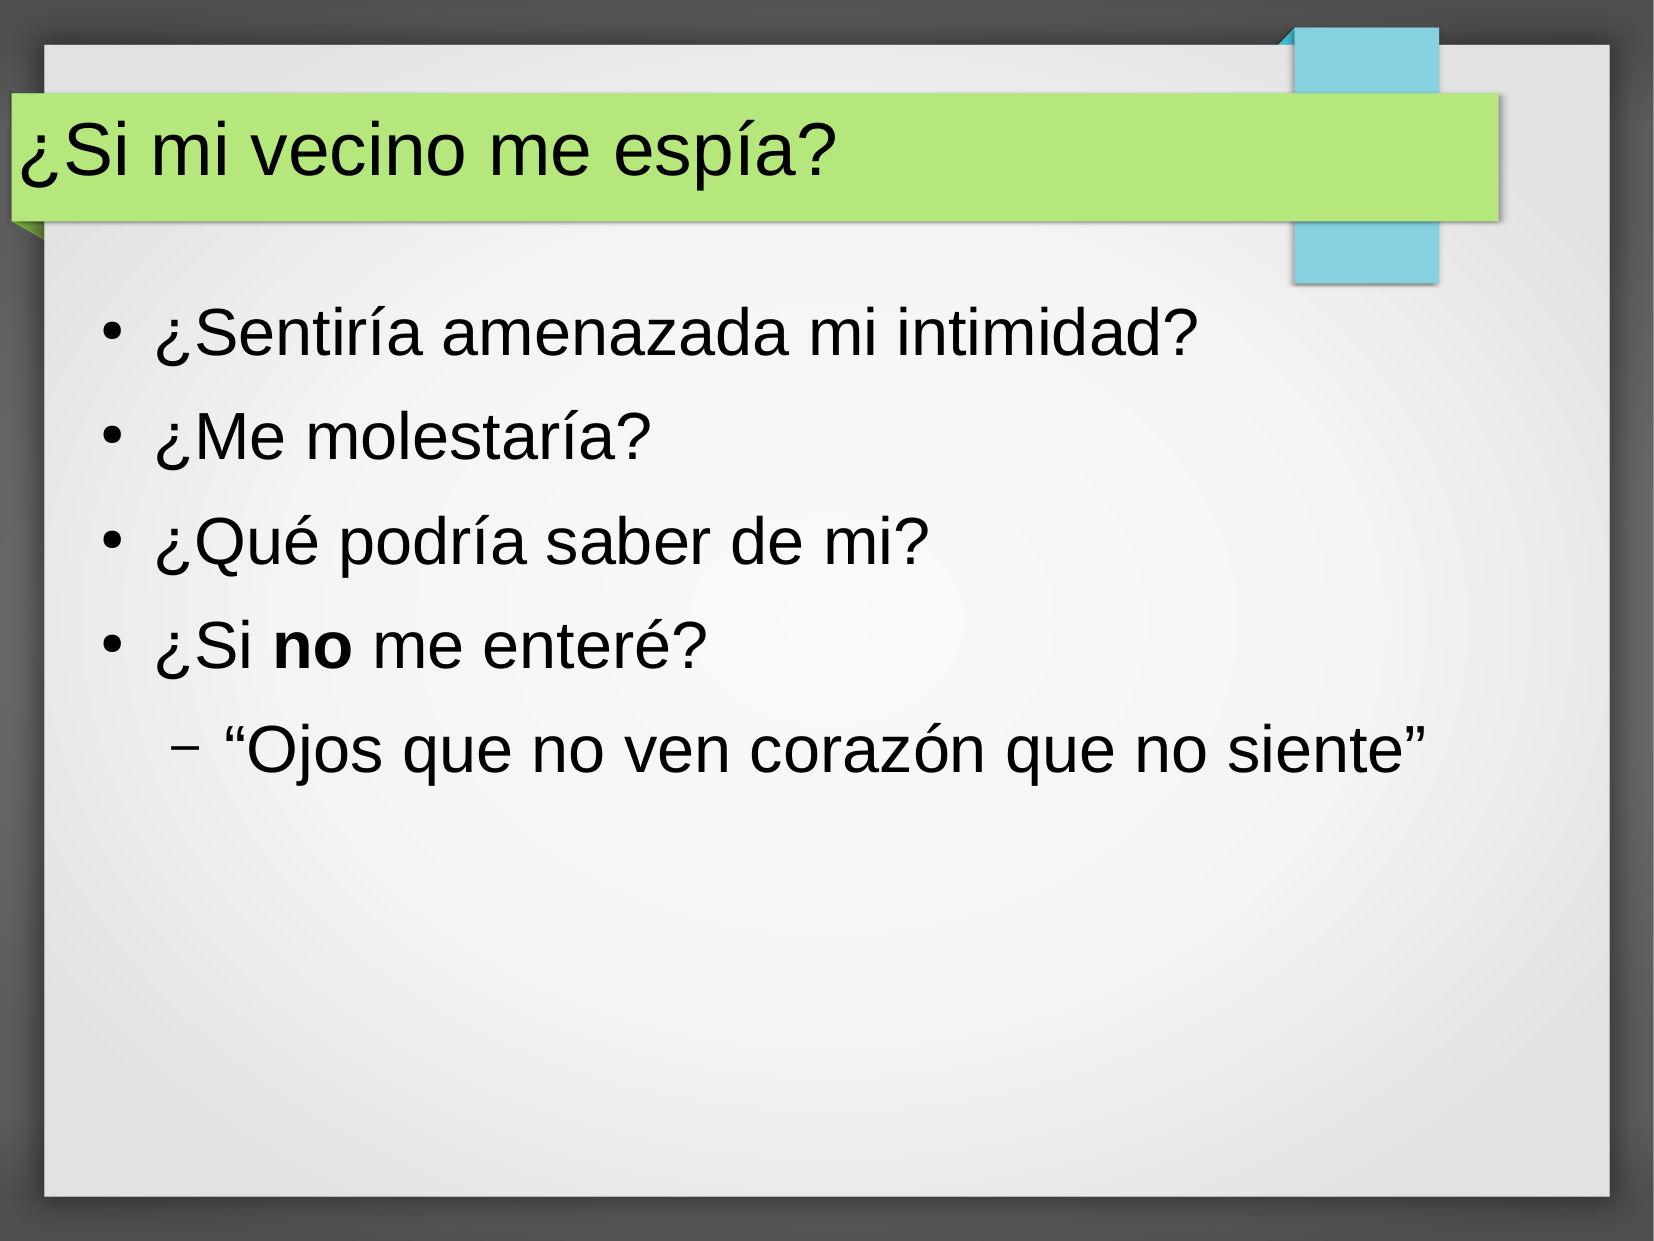

# ¿Si mi vecino me espía?
¿Sentiría amenazada mi intimidad?
¿Me molestaría?
¿Qué podría saber de mi?
¿Si no me enteré?
“Ojos que no ven corazón que no siente”